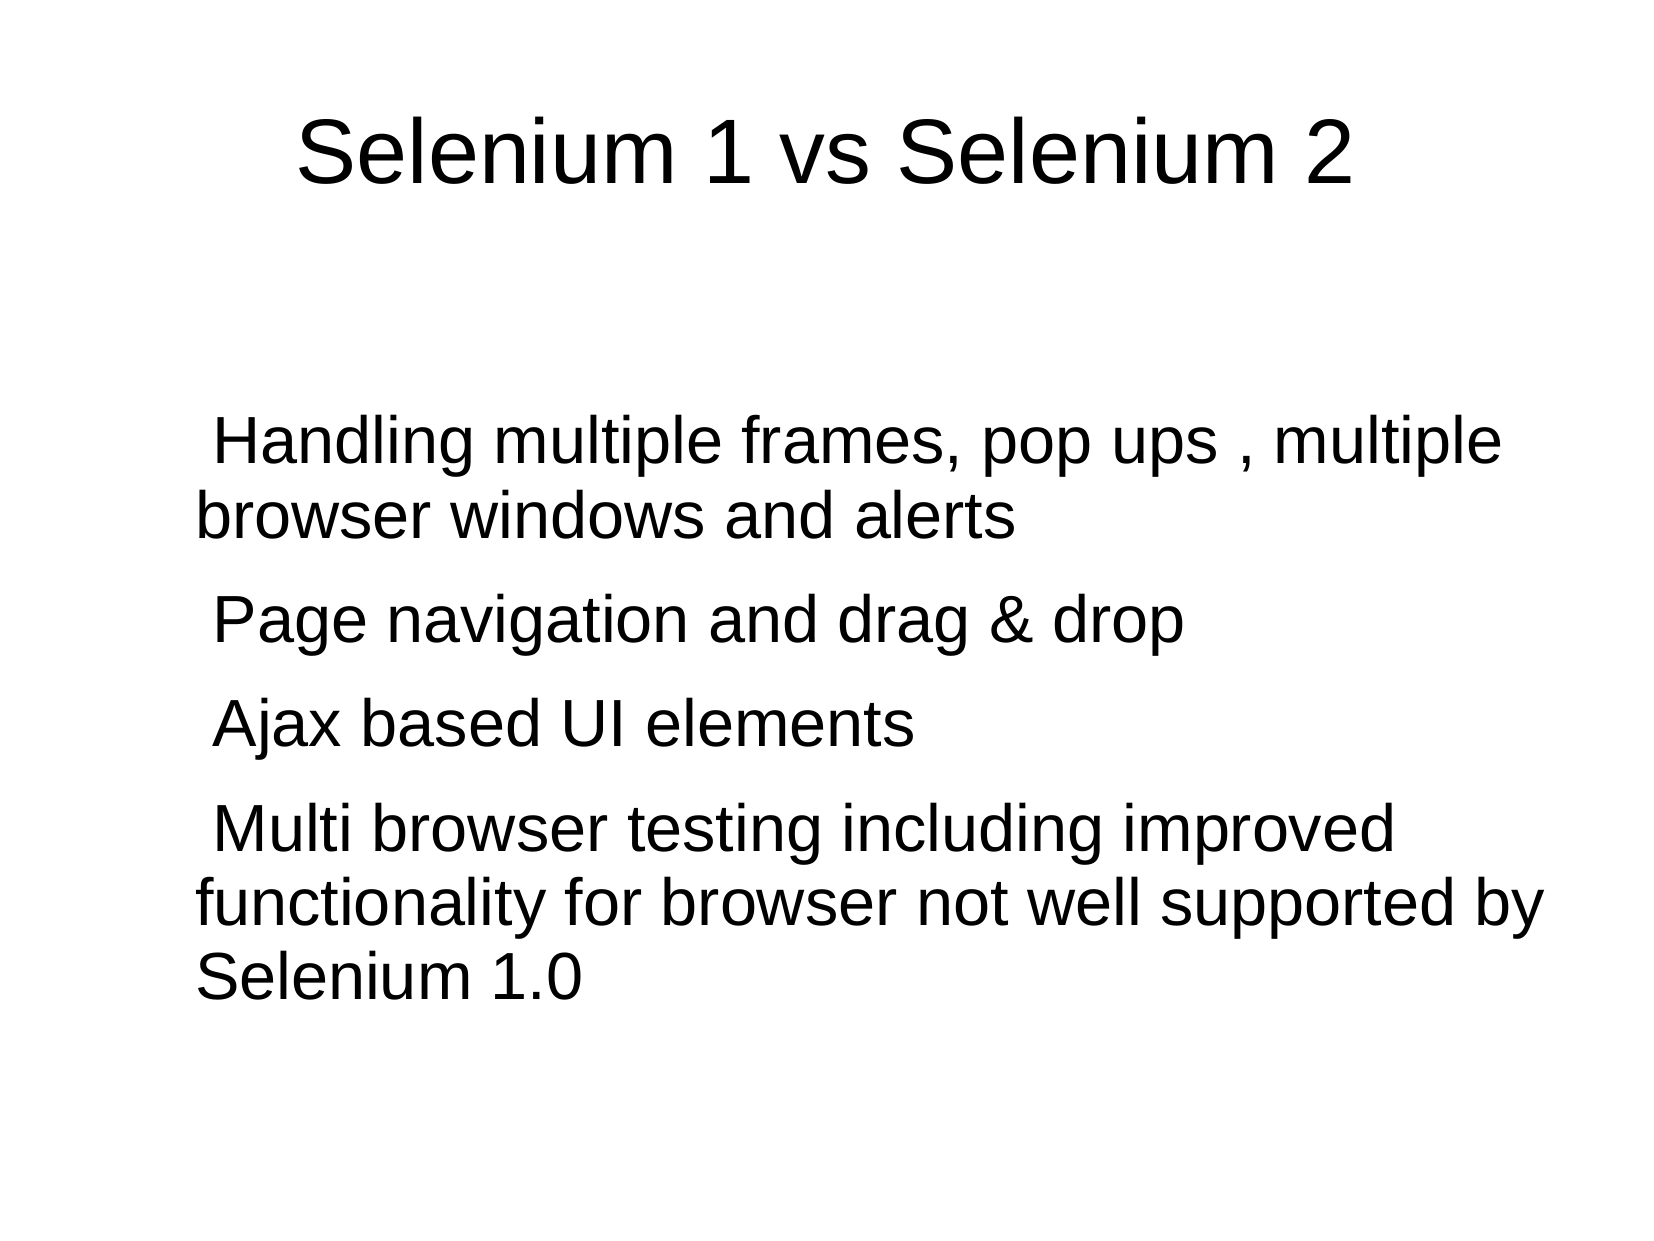

# Selenium 1 vs Selenium 2
 Handling multiple frames, pop ups , multiple browser windows and alerts
 Page navigation and drag & drop
 Ajax based UI elements
 Multi browser testing including improved functionality for browser not well supported by Selenium 1.0